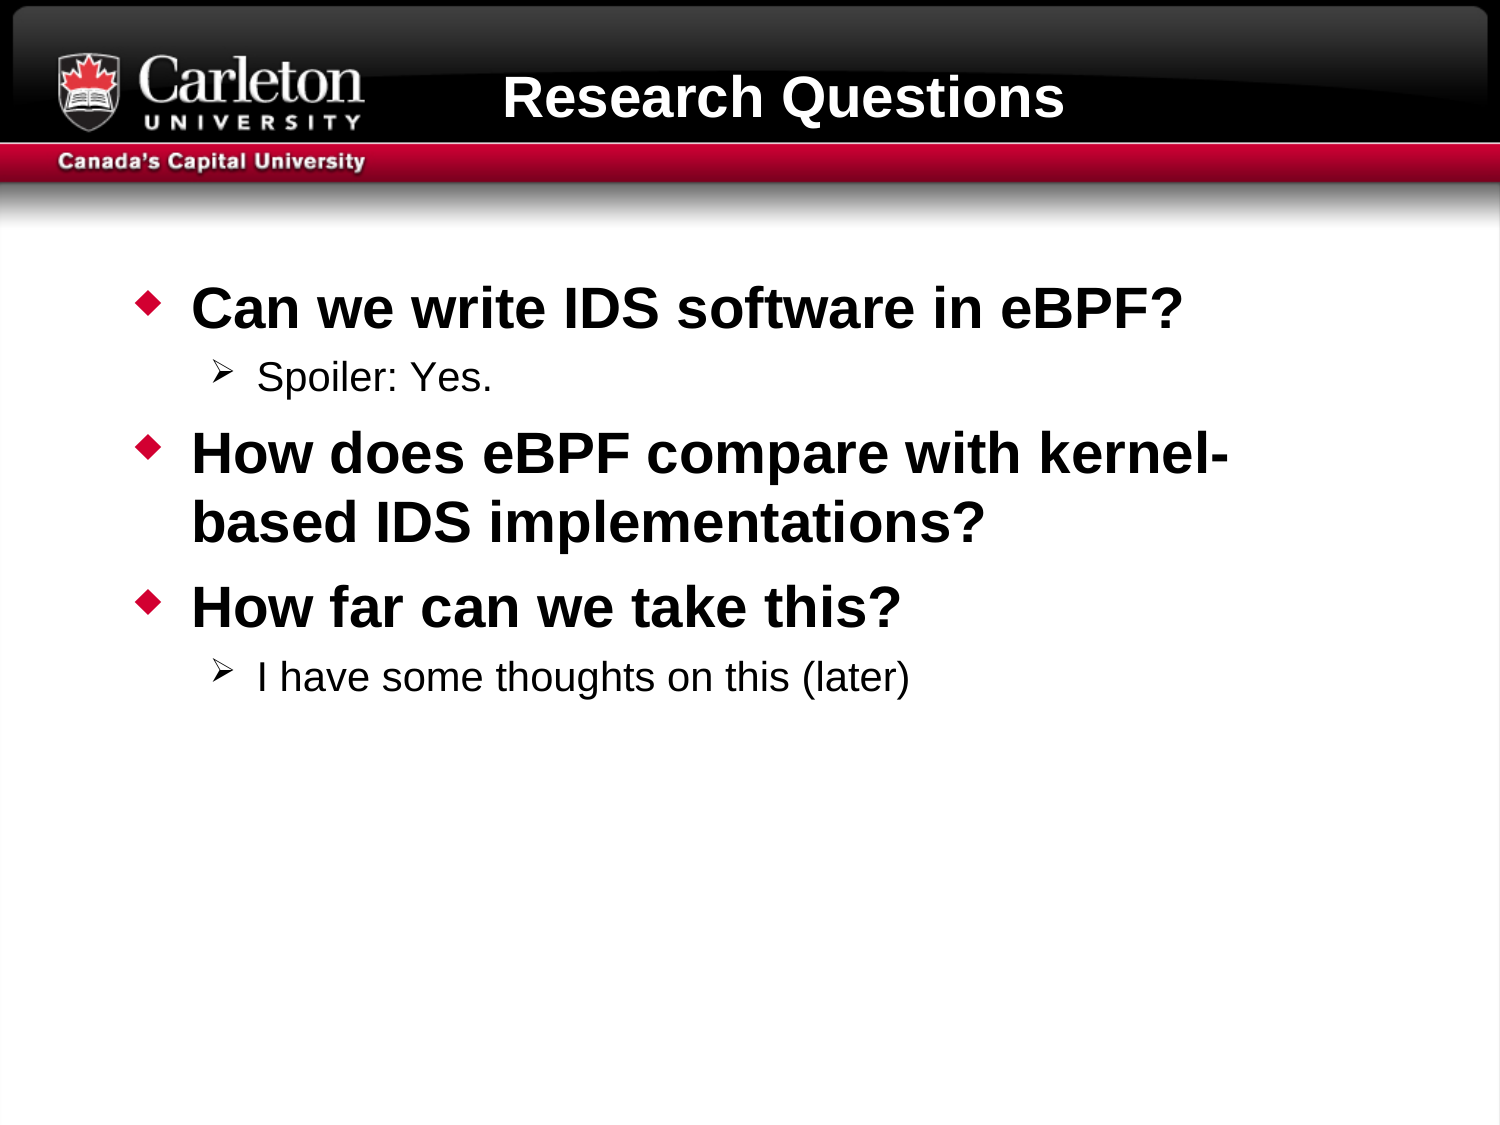

# Research Questions
Can we write IDS software in eBPF?
Spoiler: Yes.
How does eBPF compare with kernel-based IDS implementations?
How far can we take this?
I have some thoughts on this (later)